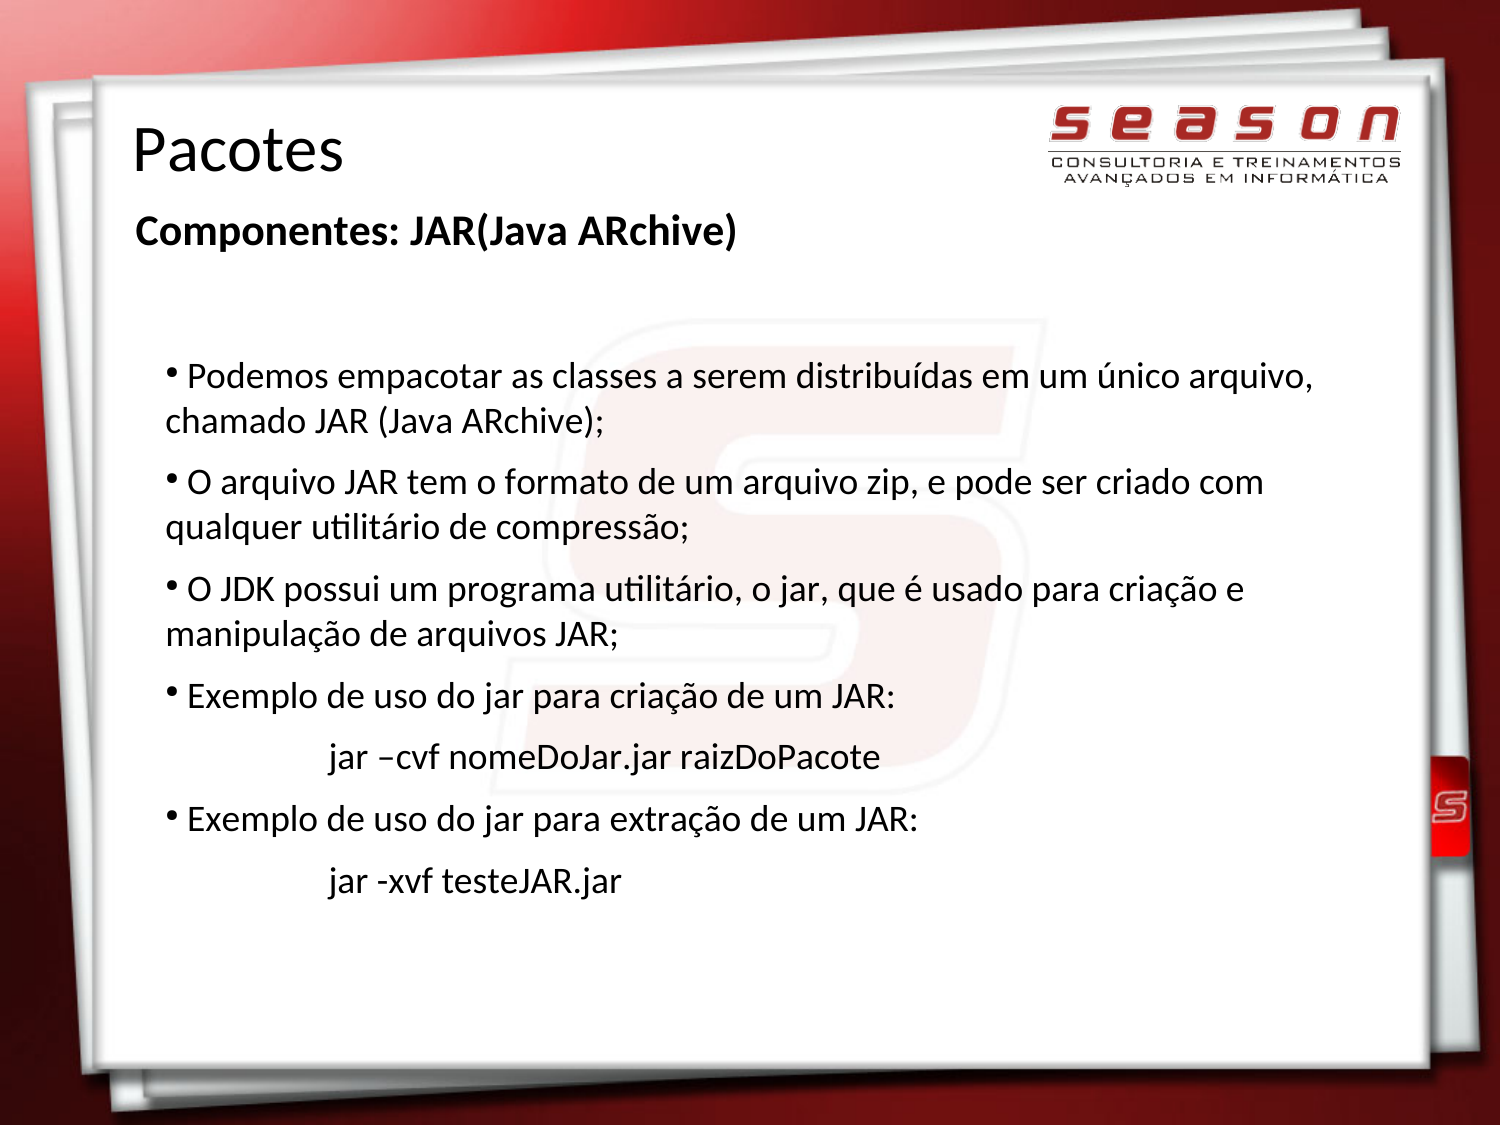

# Pacotes
Componentes: JAR(Java ARchive)
 Podemos empacotar as classes a serem distribuídas em um único arquivo, chamado JAR (Java ARchive);
 O arquivo JAR tem o formato de um arquivo zip, e pode ser criado com qualquer utilitário de compressão;
 O JDK possui um programa utilitário, o jar, que é usado para criação e manipulação de arquivos JAR;
 Exemplo de uso do jar para criação de um JAR:
jar –cvf nomeDoJar.jar raizDoPacote
 Exemplo de uso do jar para extração de um JAR:
jar -xvf testeJAR.jar